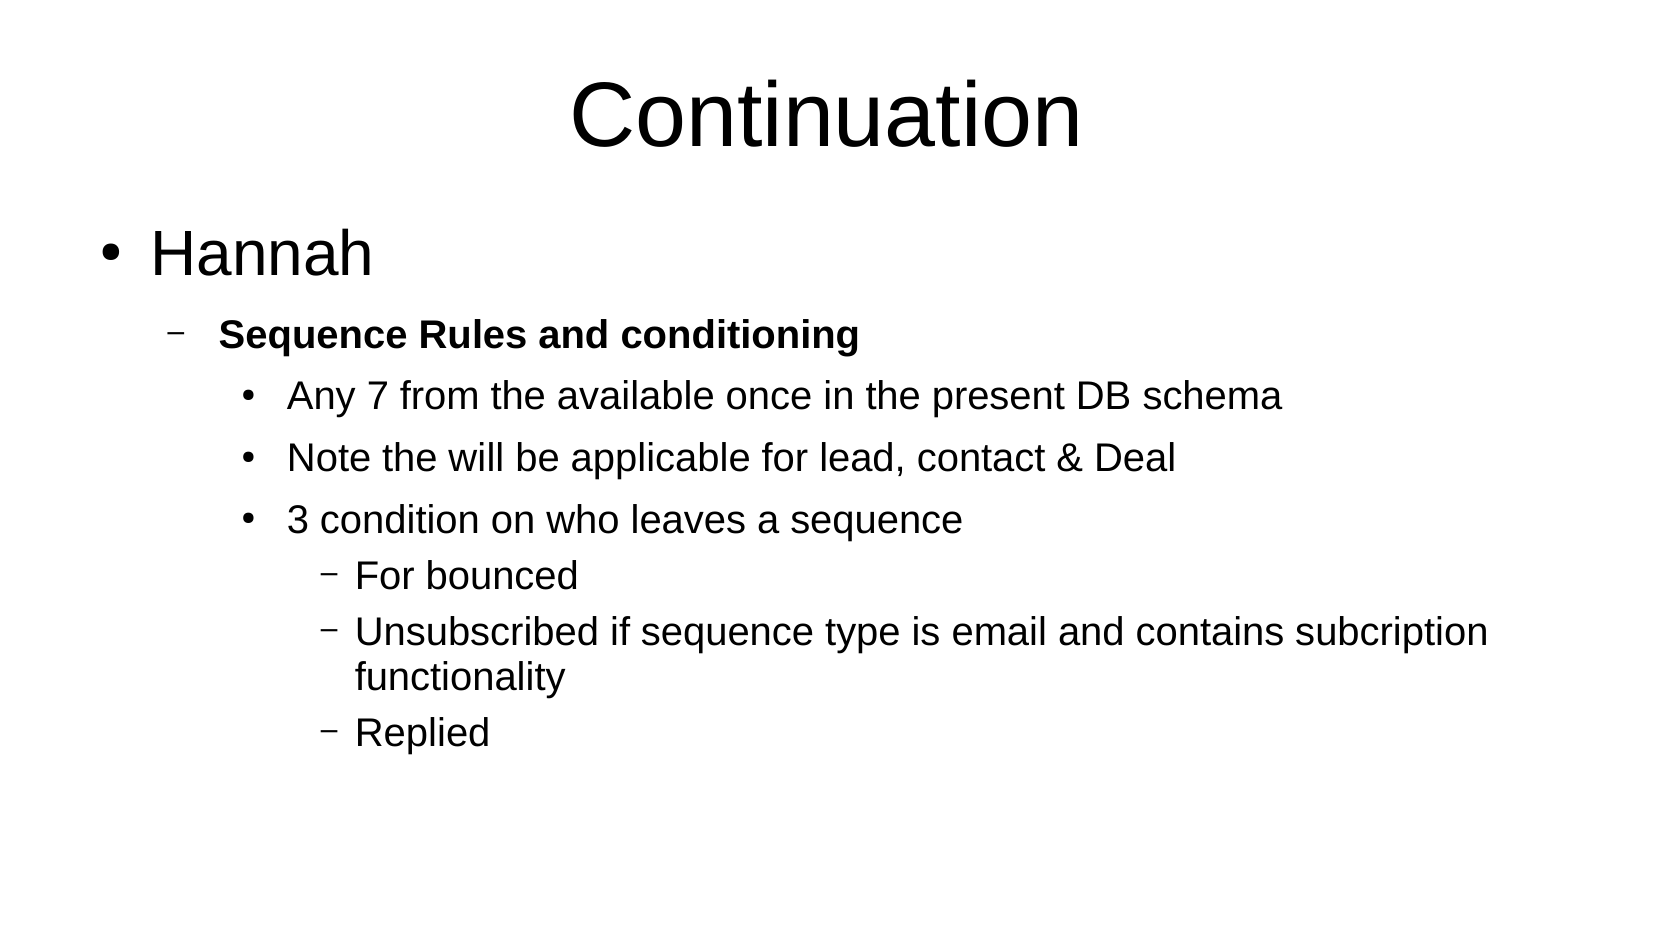

# Continuation
Hannah
Sequence Rules and conditioning
Any 7 from the available once in the present DB schema
Note the will be applicable for lead, contact & Deal
3 condition on who leaves a sequence
For bounced
Unsubscribed if sequence type is email and contains subcription functionality
Replied